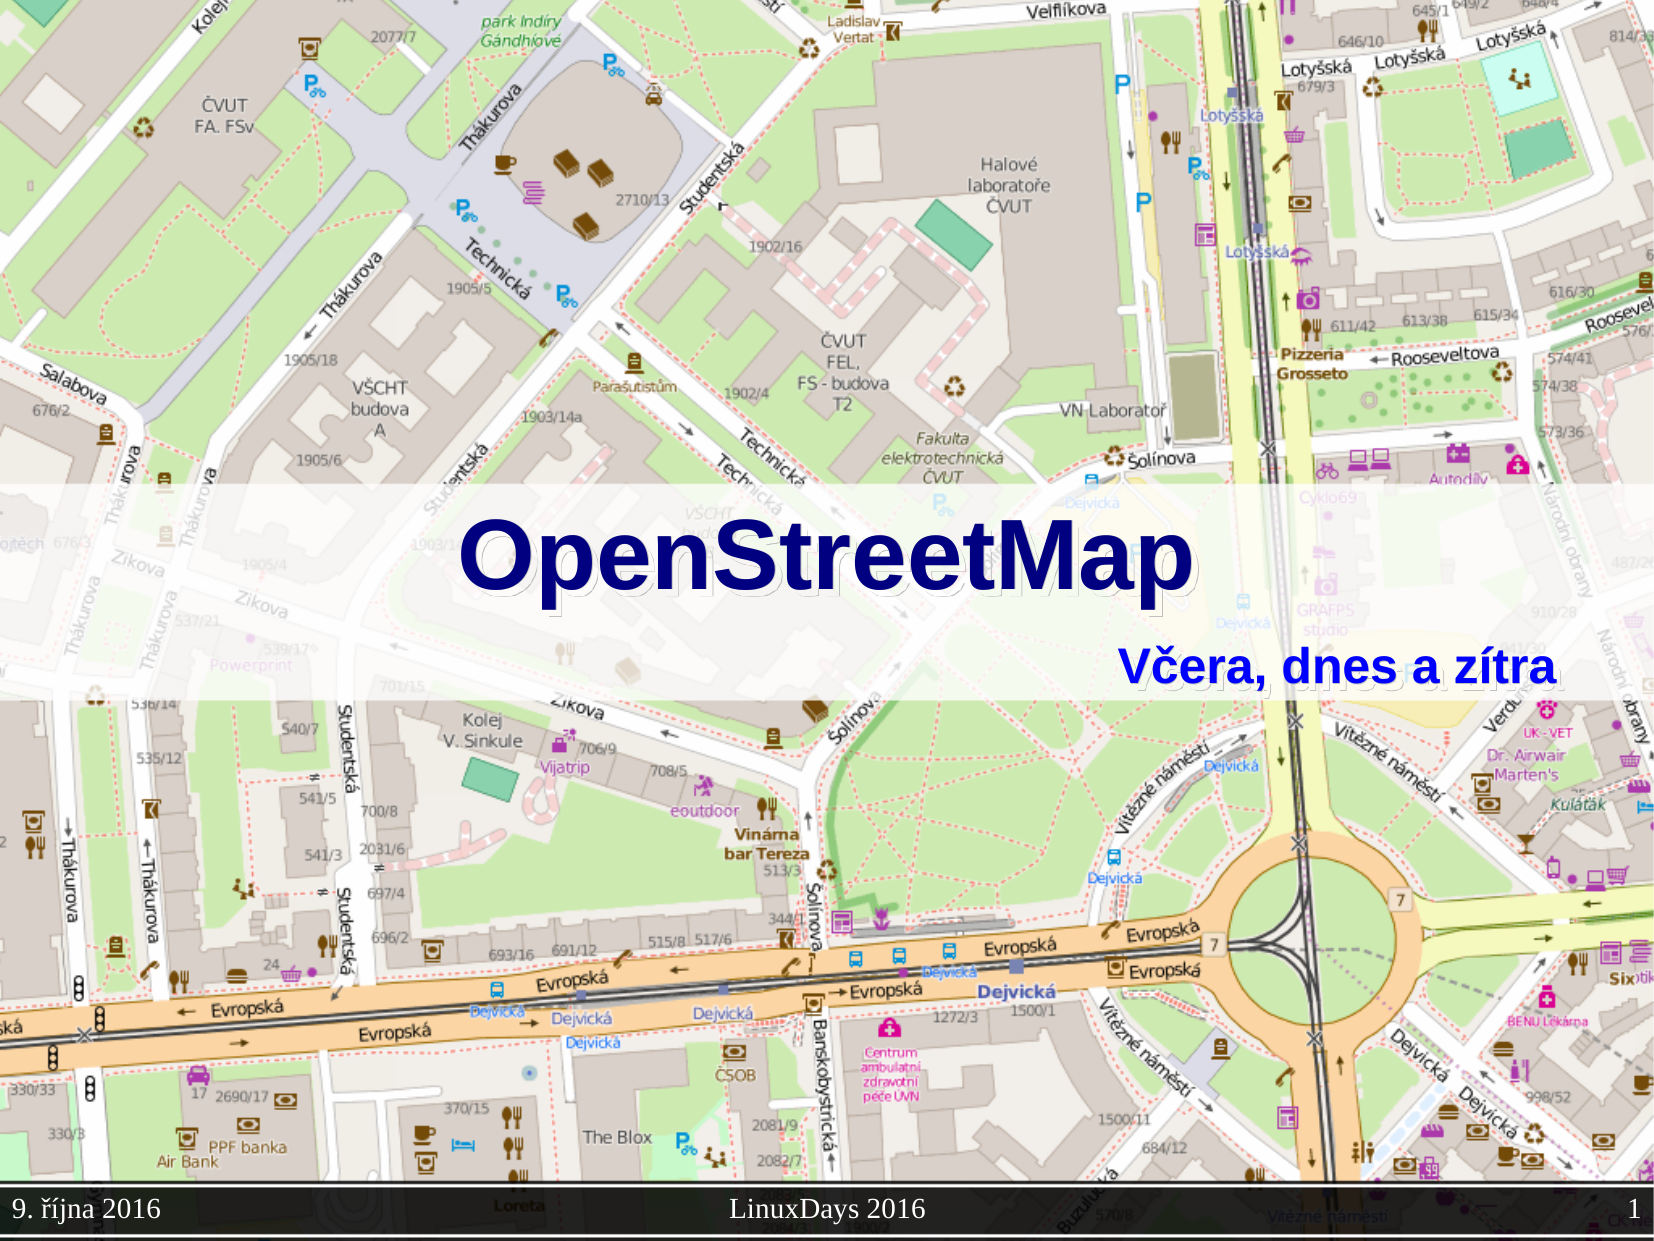

# OpenStreetMap
Včera, dnes a zítra
18. listopadu 2015
Marián Kyral - GISday 2015, Praha
1